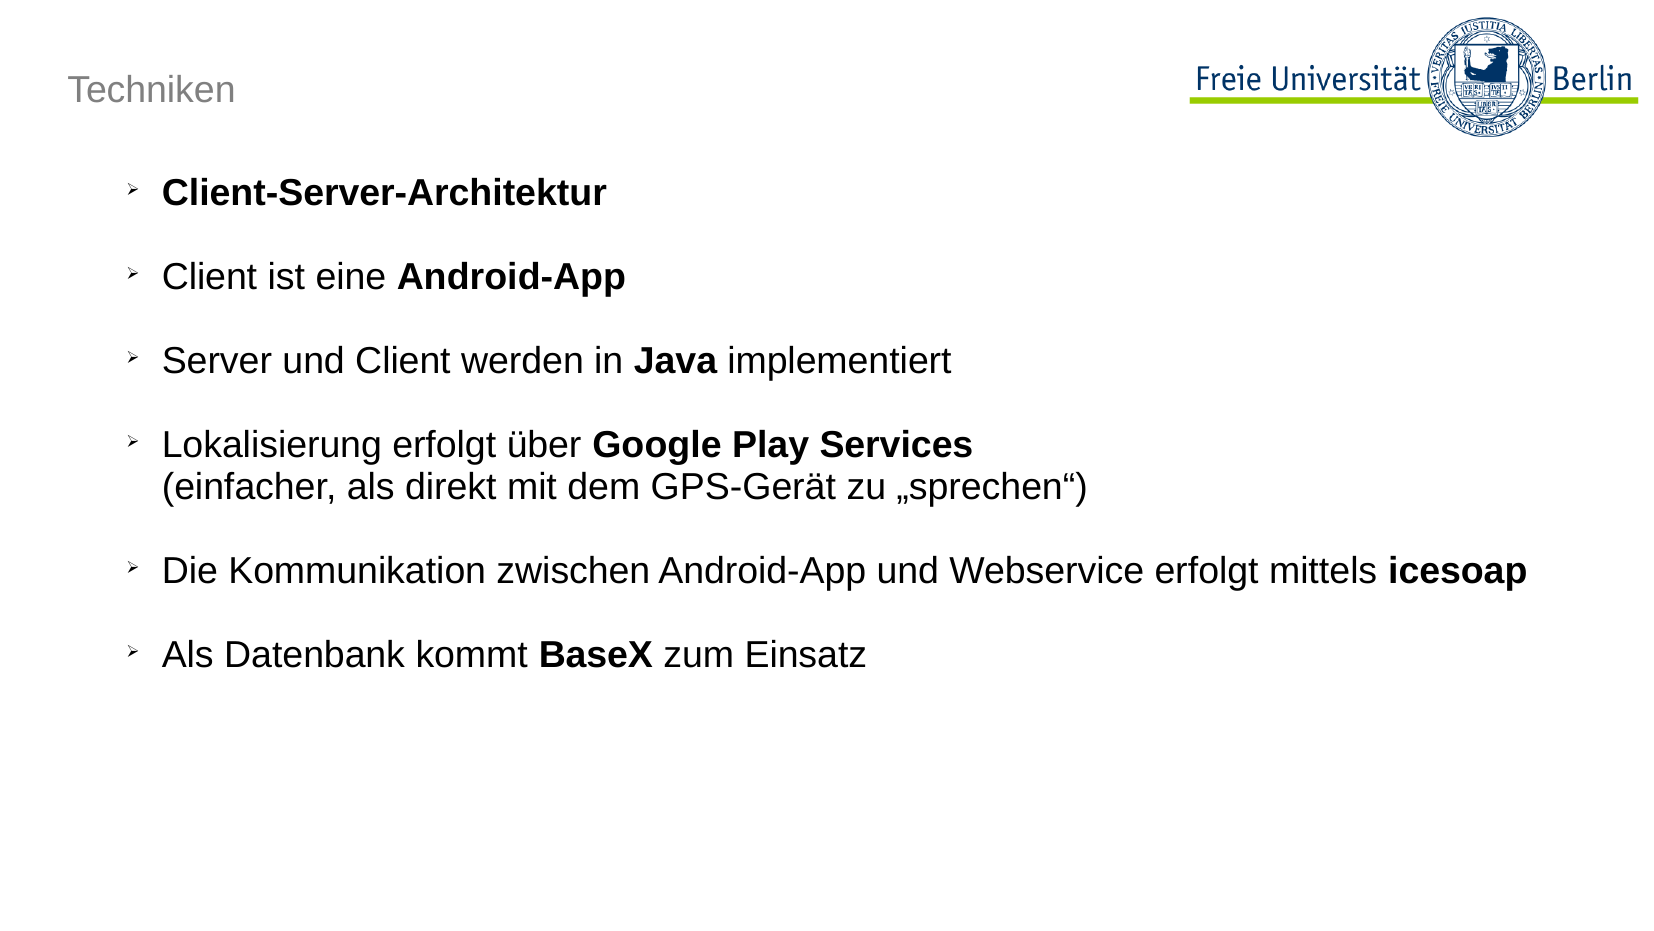

Techniken
Client-Server-Architektur
Client ist eine Android-App
Server und Client werden in Java implementiert
Lokalisierung erfolgt über Google Play Services
(einfacher, als direkt mit dem GPS-Gerät zu „sprechen“)
Die Kommunikation zwischen Android-App und Webservice erfolgt mittels icesoap
Als Datenbank kommt BaseX zum Einsatz